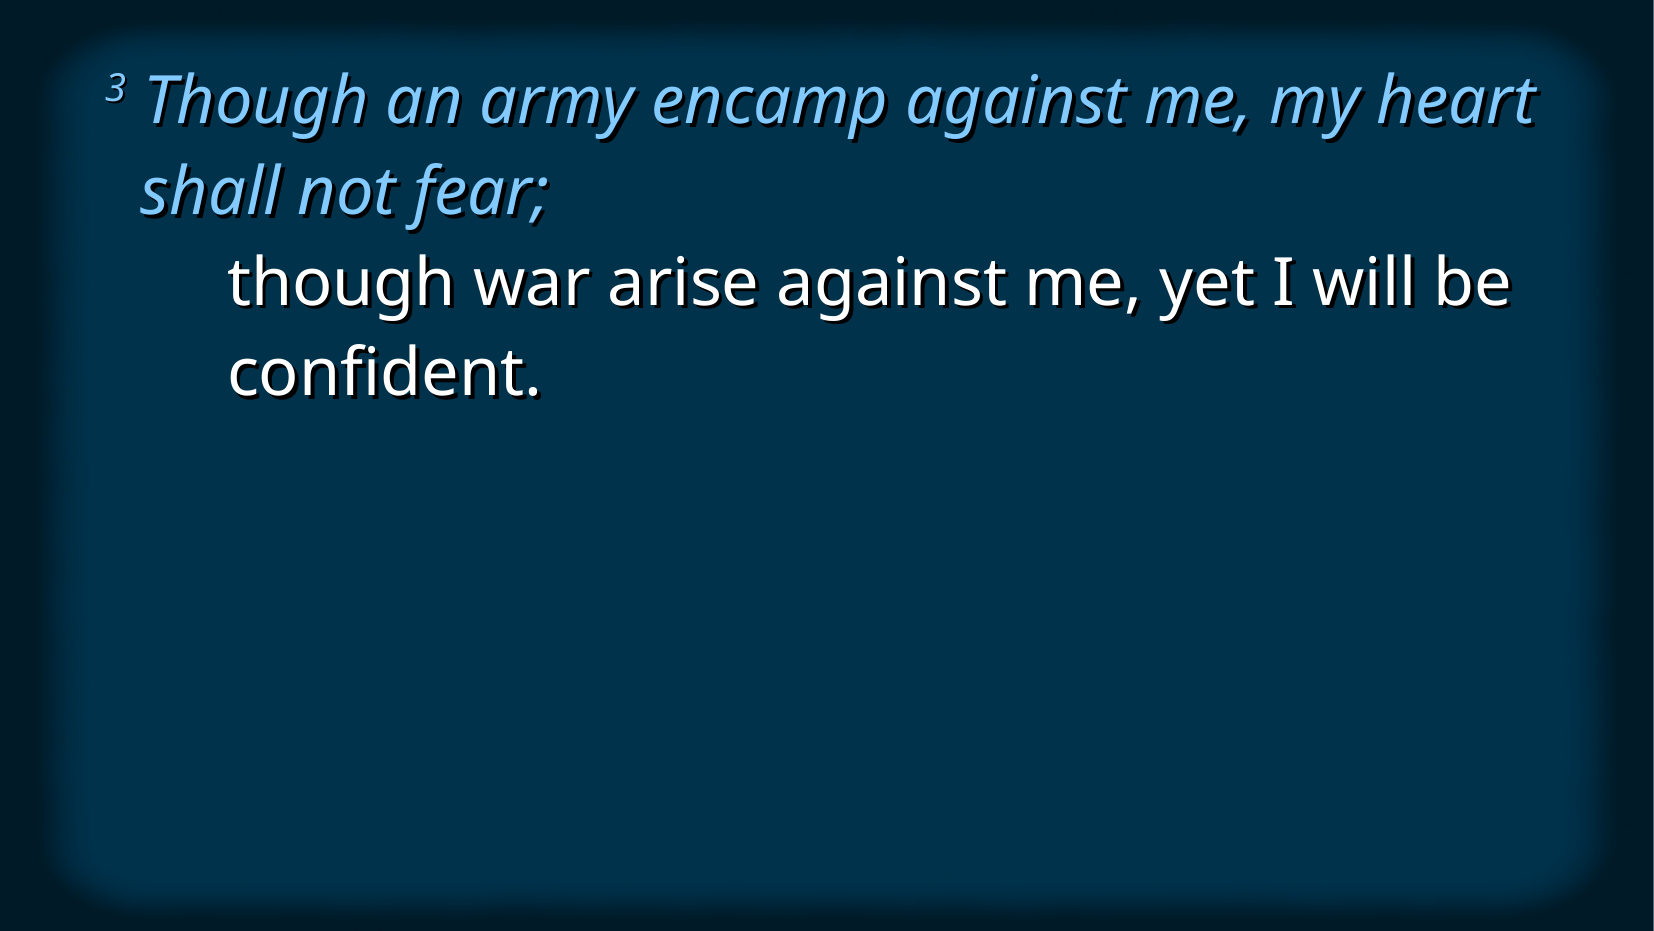

3 Though an army encamp against me, my heart
 shall not fear;
 though war arise against me, yet I will be
 confident.